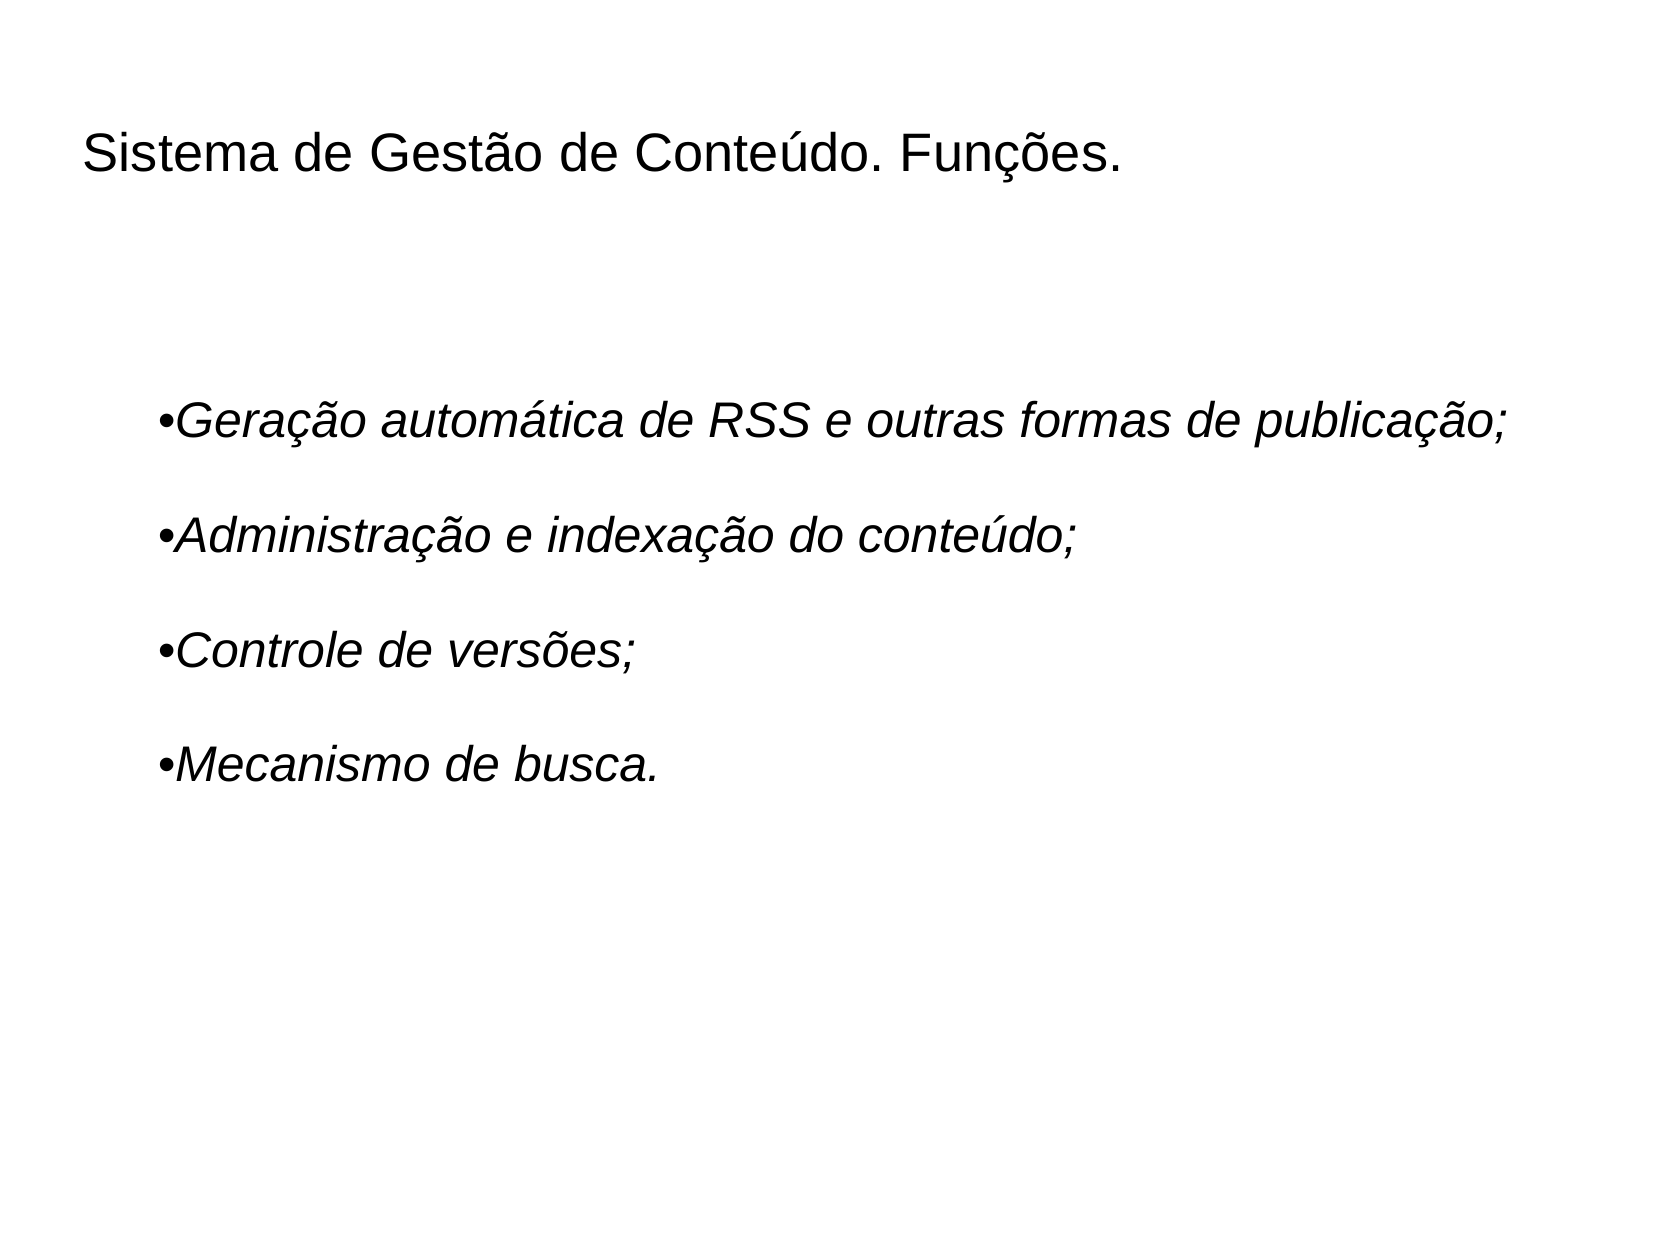

# Sistema de Gestão de Conteúdo. Funções.
•Geração automática de RSS e outras formas de publicação;
•Administração e indexação do conteúdo;
•Controle de versões;
•Mecanismo de busca.